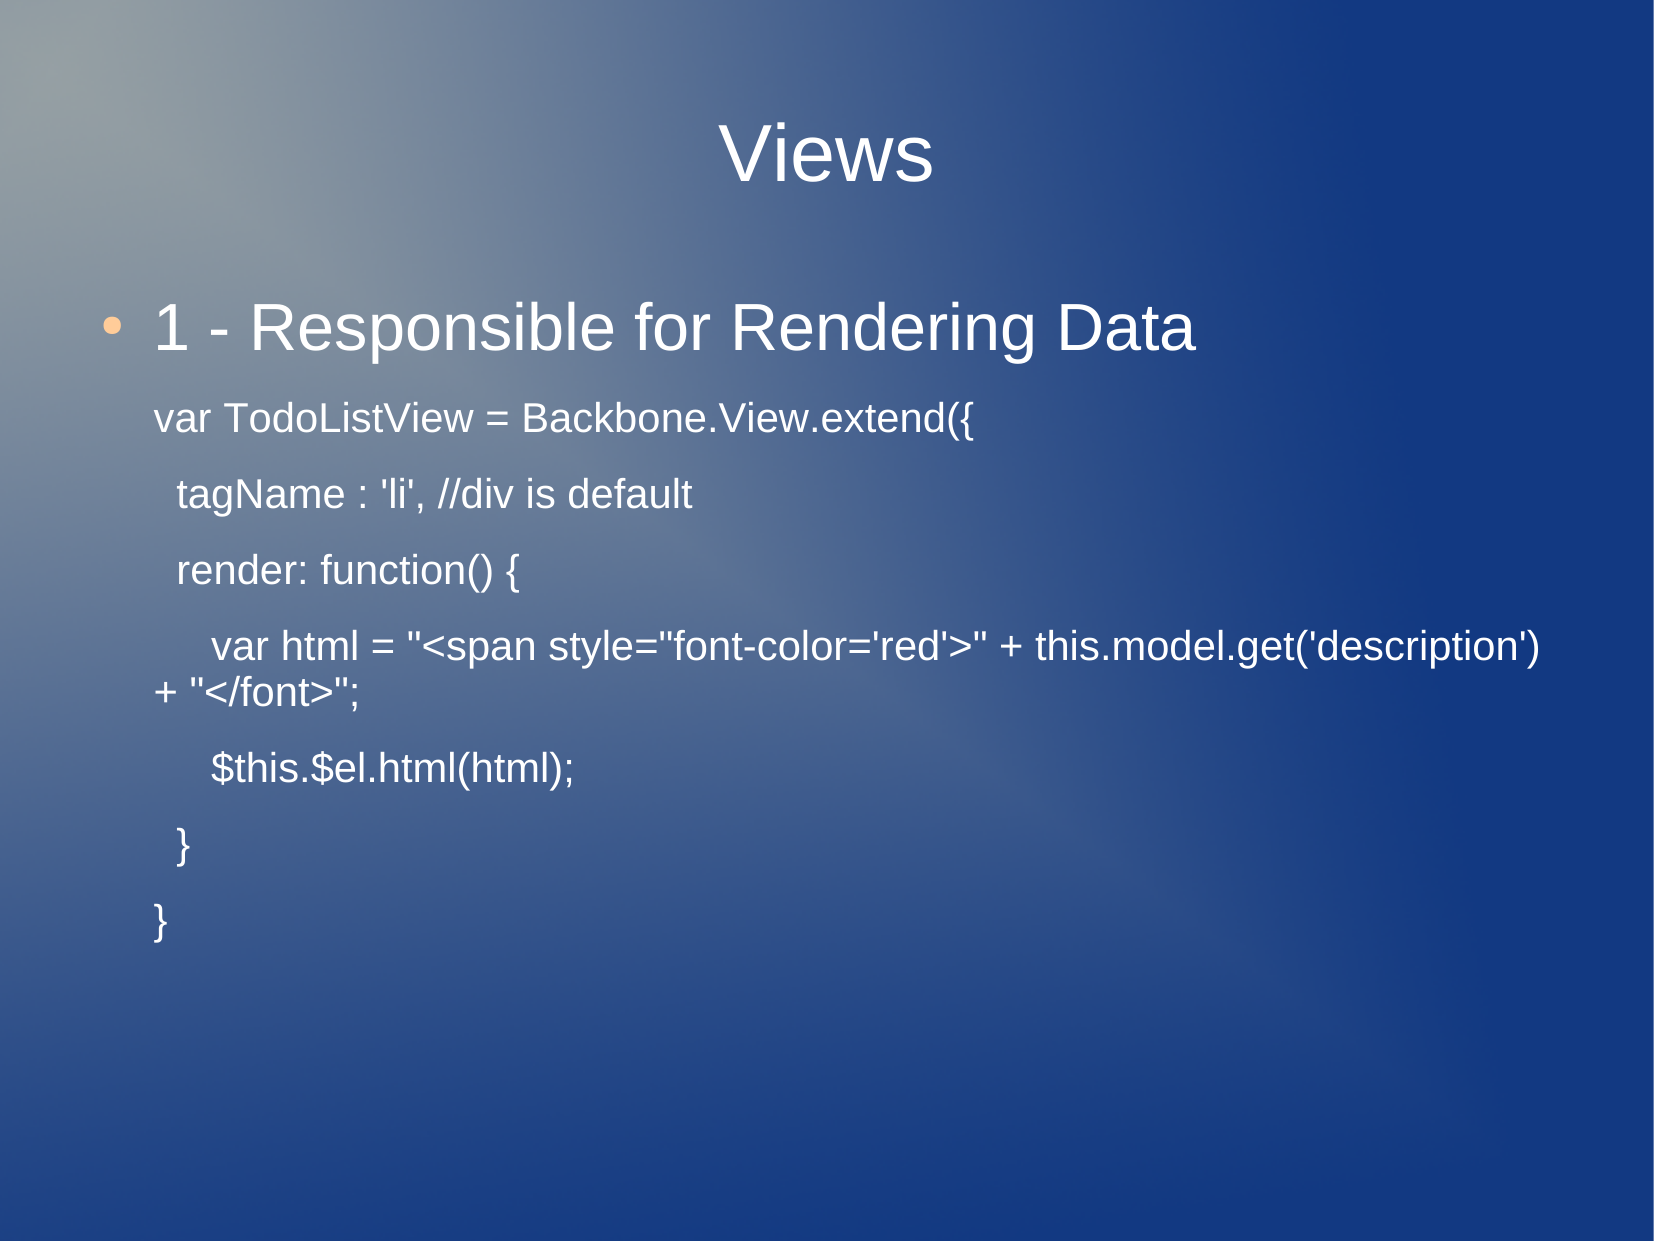

# Views
1 - Responsible for Rendering Data
var TodoListView = Backbone.View.extend({
 tagName : 'li', //div is default
 render: function() {
 var html = "<span style="font-color='red'>" + this.model.get('description') + "</font>";
 $this.$el.html(html);
 }
}